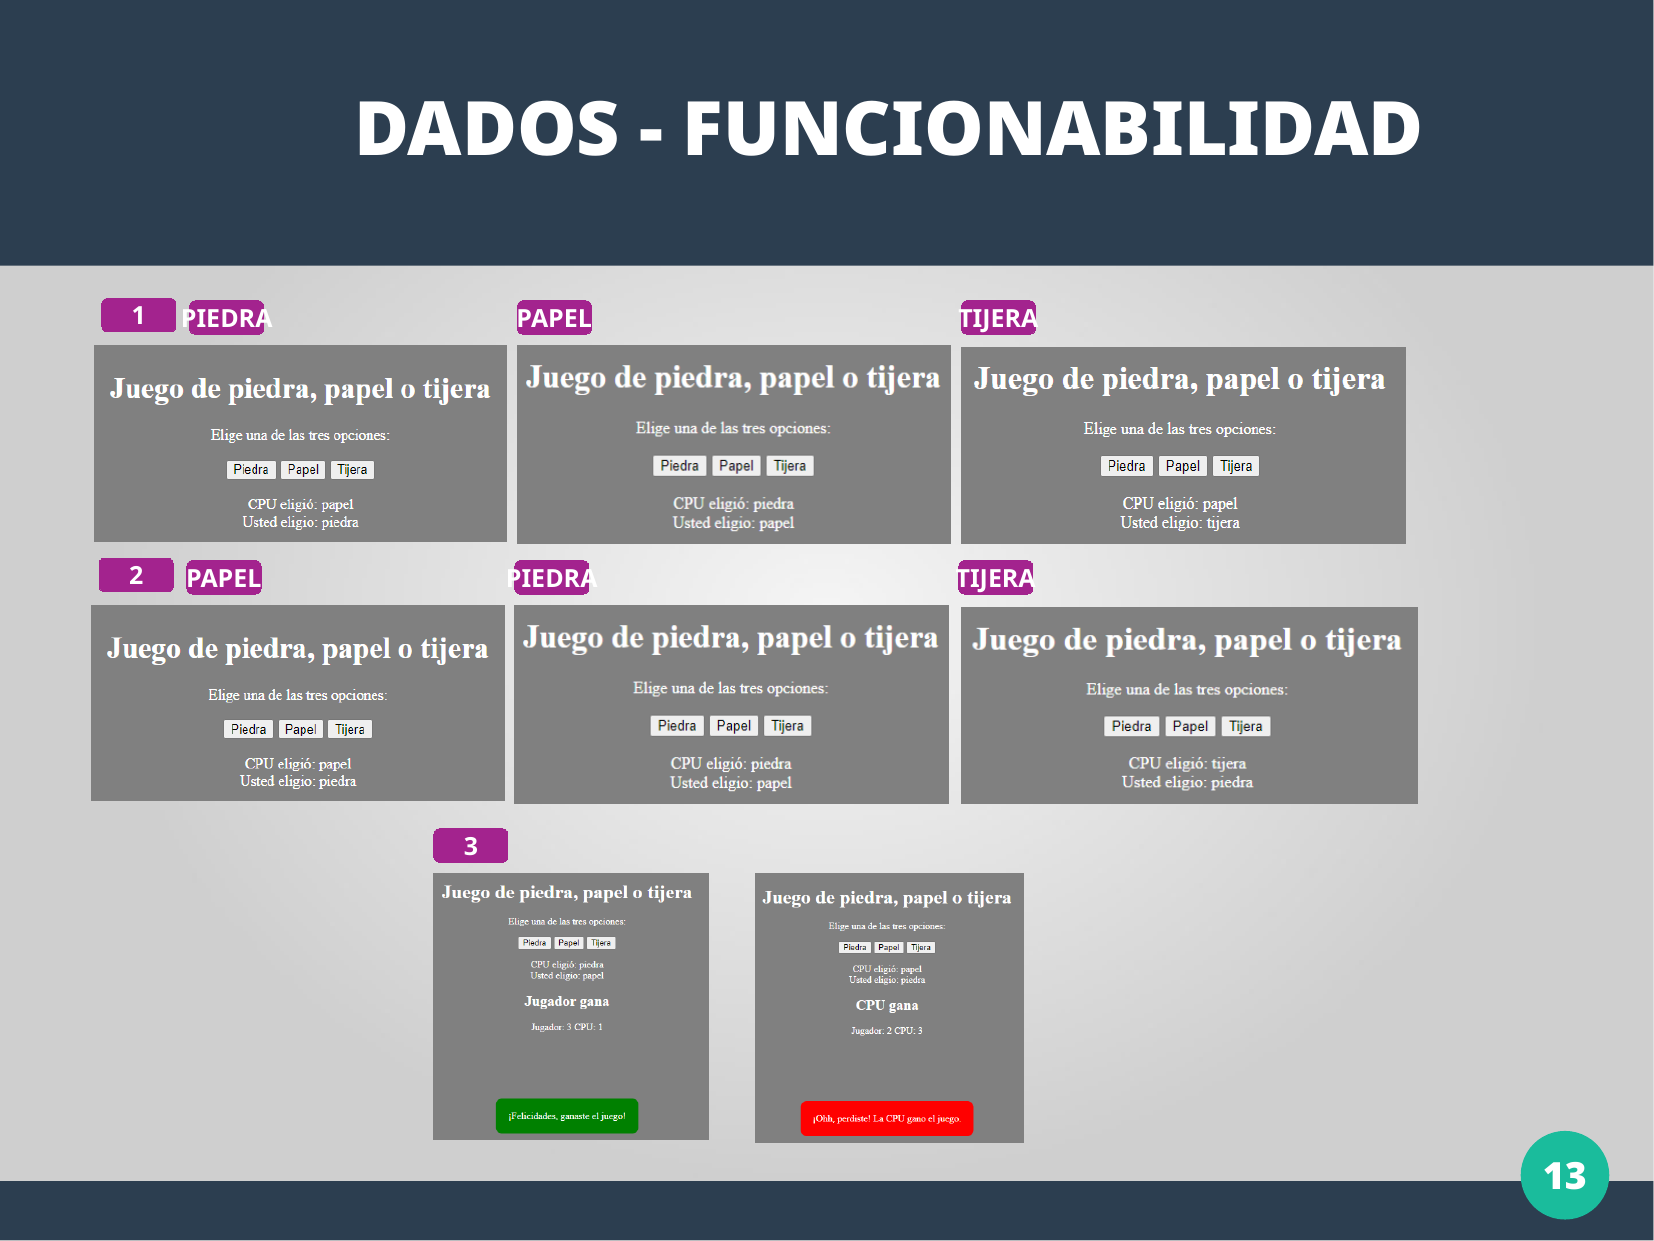

# DADOS - FUNCIONABILIDAD
1
PIEDRA
PAPEL
TIJERA
2
PAPEL
PIEDRA
TIJERA
3
13